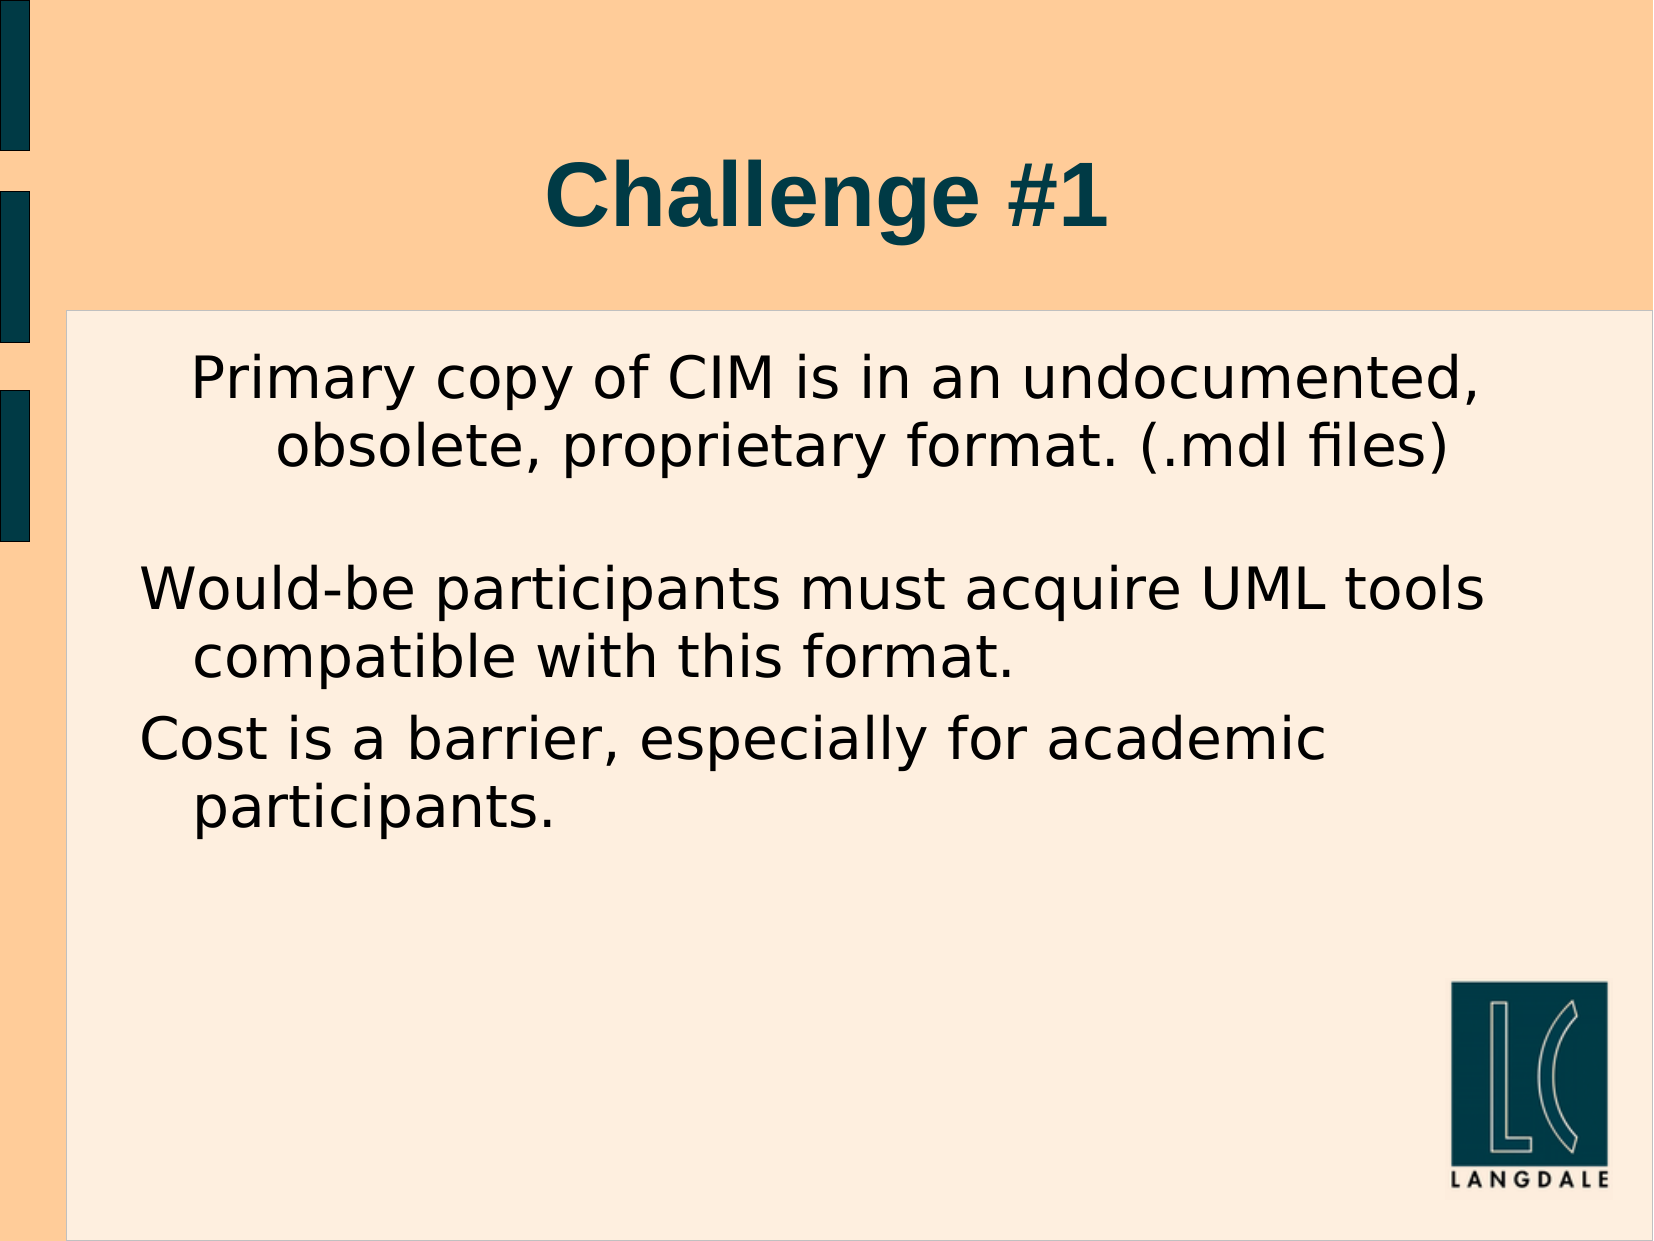

# Challenge #1
Primary copy of CIM is in an undocumented, obsolete, proprietary format. (.mdl files)
Would-be participants must acquire UML tools compatible with this format.
Cost is a barrier, especially for academic participants.